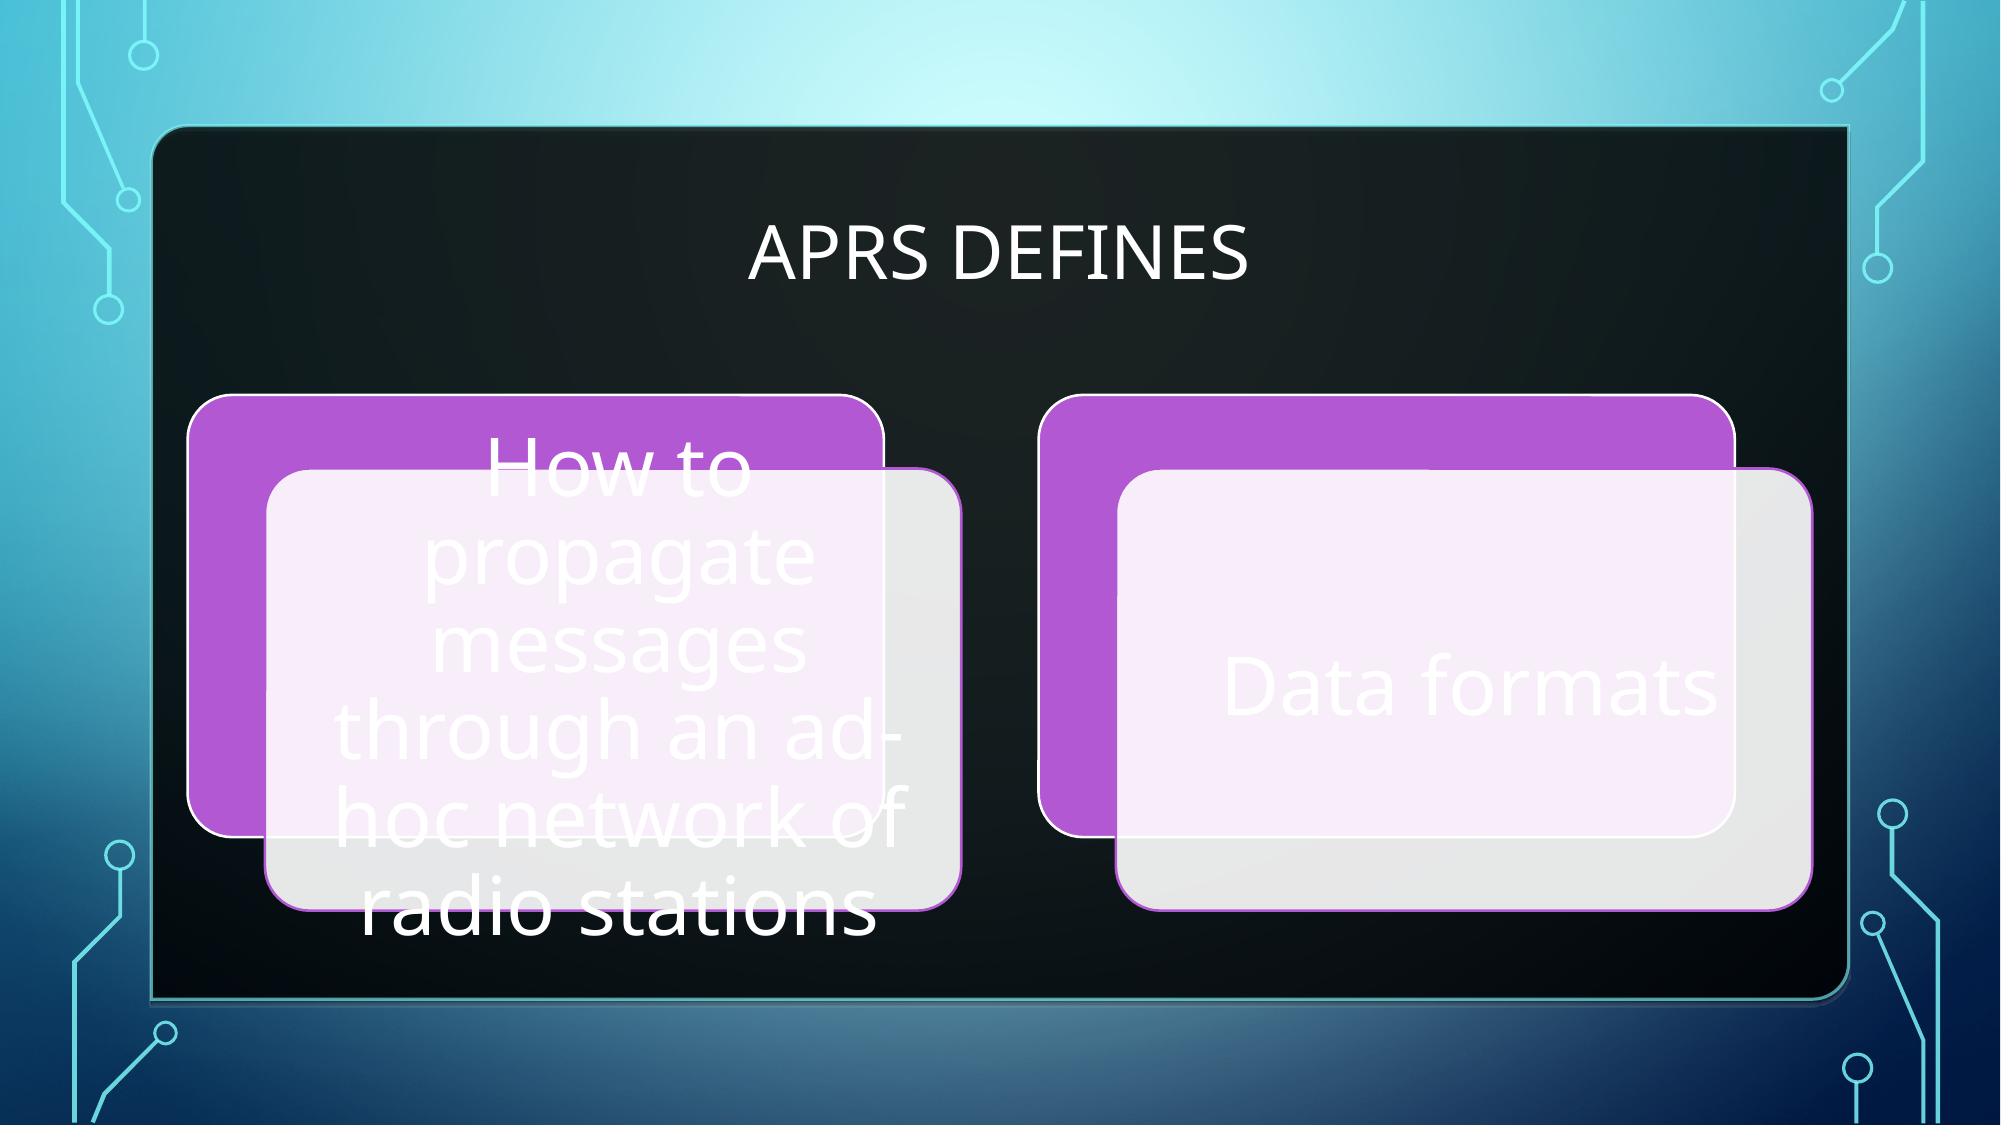

# APRS defines
How to propagate messages through an ad-hoc network of radio stations
Data formats